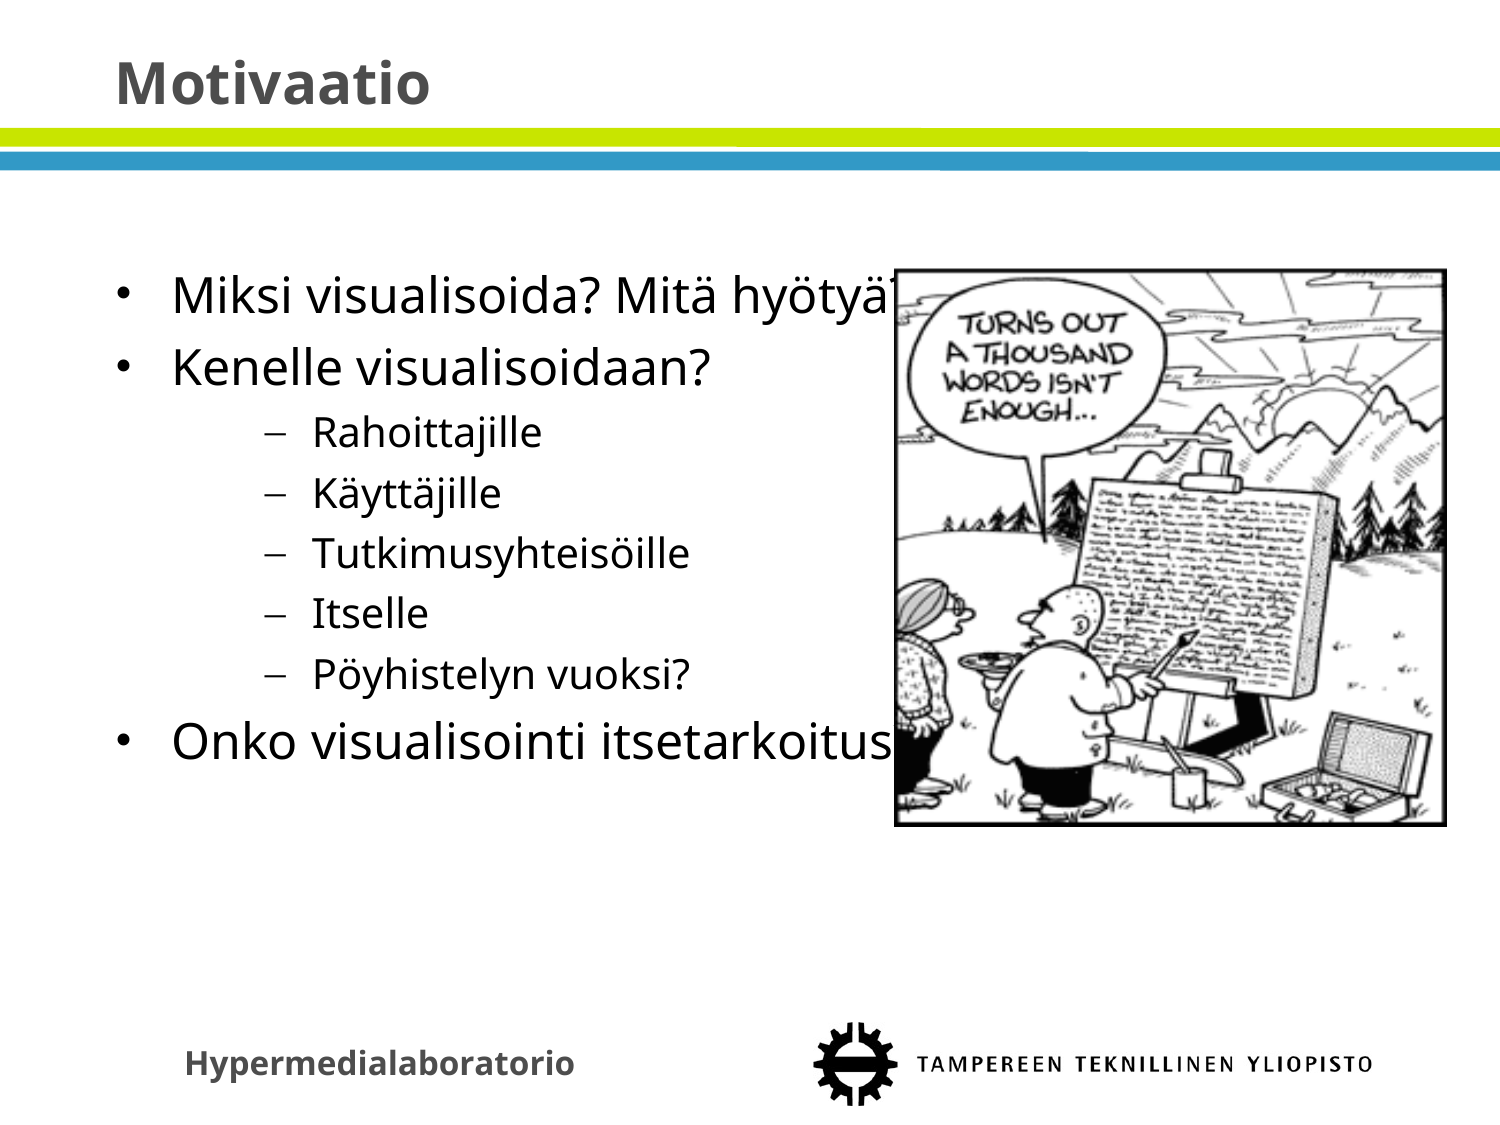

# Motivaatio
Miksi visualisoida? Mitä hyötyä?
Kenelle visualisoidaan?
Rahoittajille
Käyttäjille
Tutkimusyhteisöille
Itselle
Pöyhistelyn vuoksi?
Onko visualisointi itsetarkoitus?